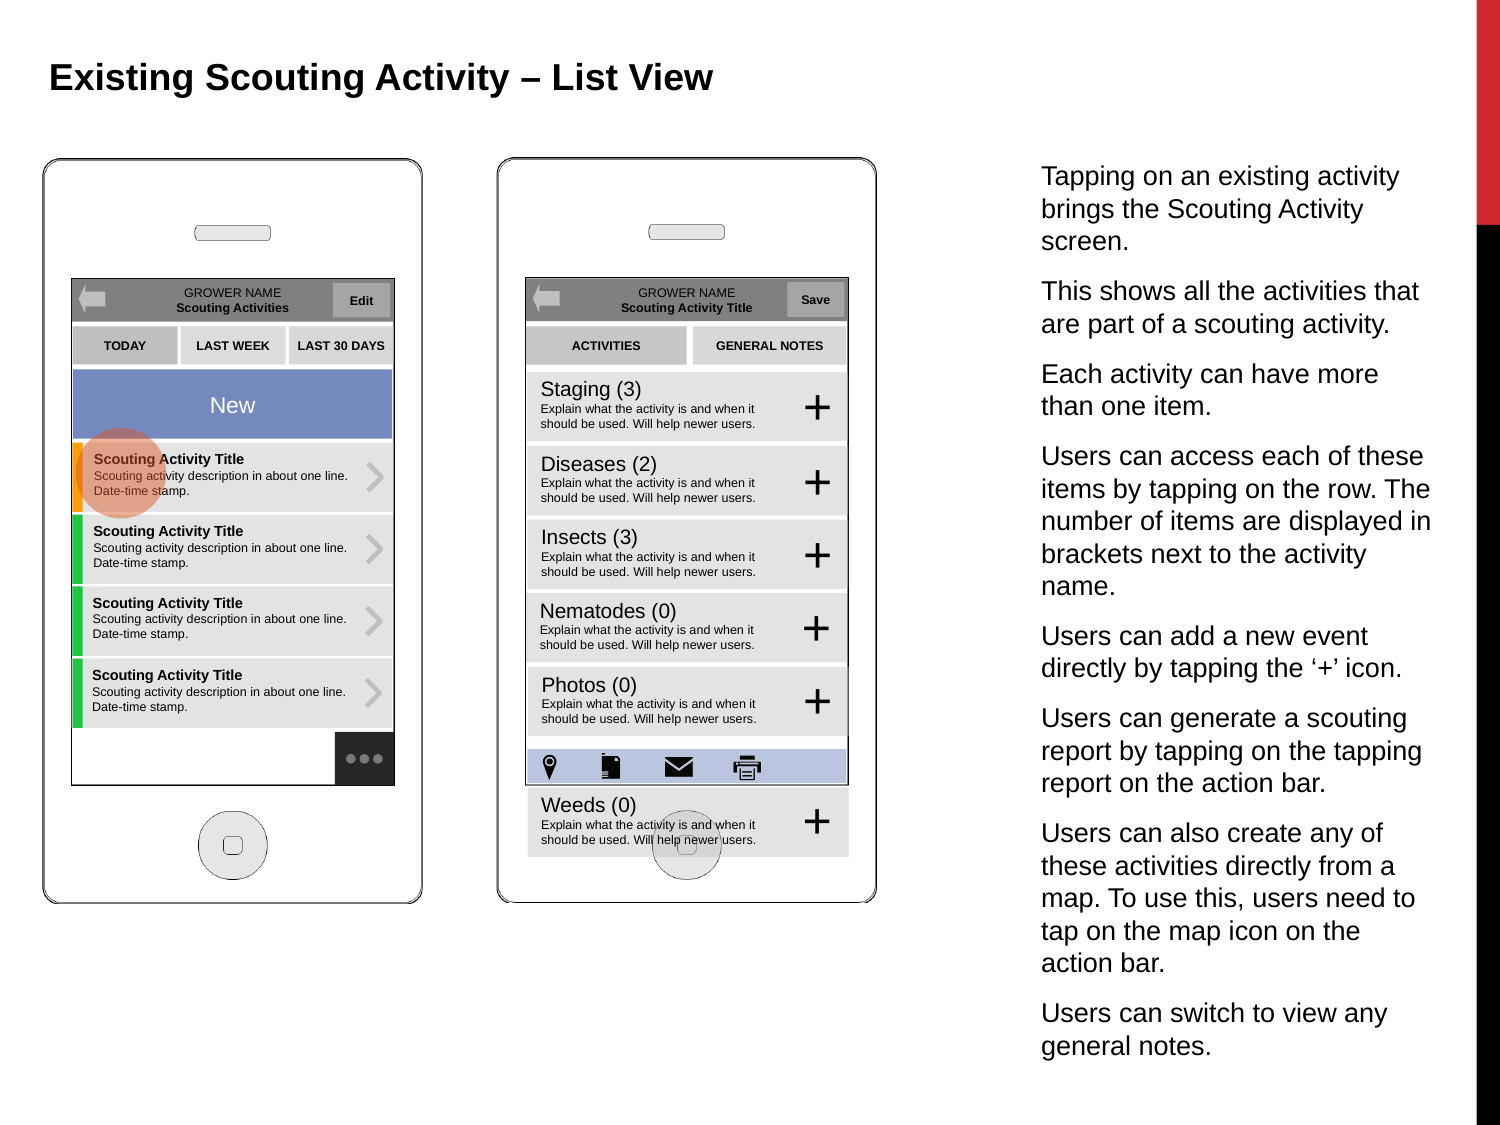

Existing Scouting Activity – List View
Tapping on an existing activity brings the Scouting Activity screen.
This shows all the activities that are part of a scouting activity.
Each activity can have more than one item.
Users can access each of these items by tapping on the row. The number of items are displayed in brackets next to the activity name.
Users can add a new event directly by tapping the ‘+’ icon.
Users can generate a scouting report by tapping on the tapping report on the action bar.
Users can also create any of these activities directly from a map. To use this, users need to tap on the map icon on the action bar.
Users can switch to view any general notes.
GROWER NAME
Scouting Activities
TODAY
LAST WEEK
LAST 30 DAYS
New
Scouting Activity Title
Scouting activity description in about one line.
Date-time stamp.
Scouting Activity Title
Scouting activity description in about one line.
Date-time stamp.
Scouting Activity Title
Scouting activity description in about one line.
Date-time stamp.
Scouting Activity Title
Scouting activity description in about one line.
Date-time stamp.
Edit
GROWER NAME
Scouting Activity Title
Save
ACTIVITIES
GENERAL NOTES
+
Staging (3)
Explain what the activity is and when it should be used. Will help newer users.
+
Diseases (2)
Explain what the activity is and when it should be used. Will help newer users.
+
Insects (3)
Explain what the activity is and when it should be used. Will help newer users.
+
Nematodes (0)
Explain what the activity is and when it should be used. Will help newer users.
+
Photos (0)
Explain what the activity is and when it should be used. Will help newer users.
+
Weeds (0)
Explain what the activity is and when it should be used. Will help newer users.